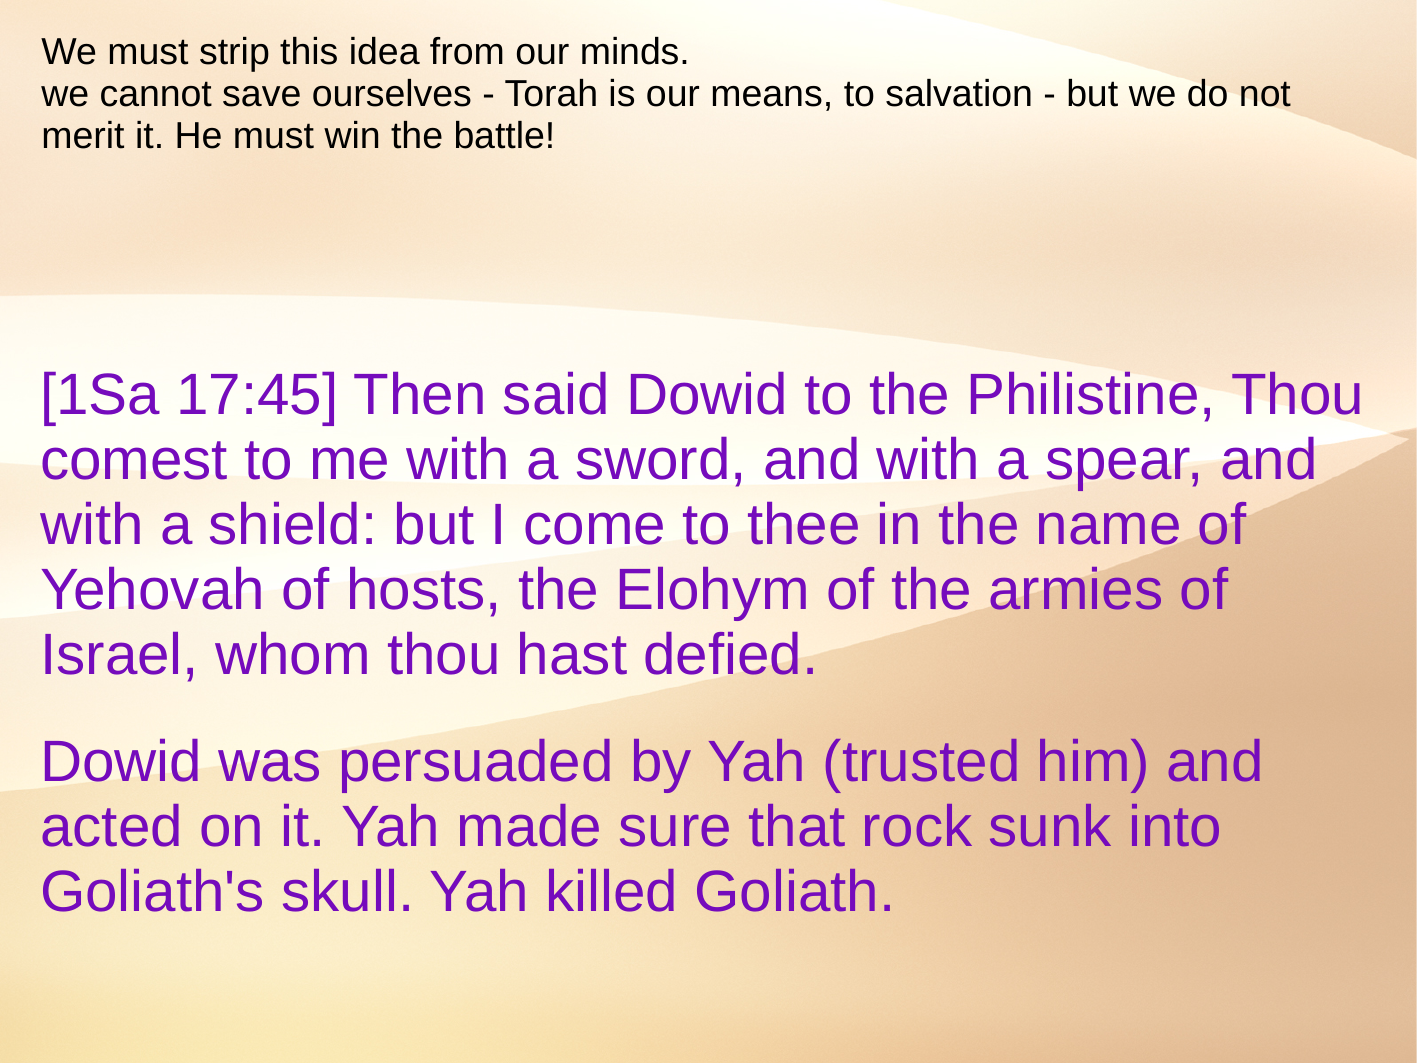

We must strip this idea from our minds.
we cannot save ourselves - Torah is our means, to salvation - but we do not merit it. He must win the battle!
[1Sa 17:45] Then said Dowid to the Philistine, Thou comest to me with a sword, and with a spear, and with a shield: but I come to thee in the name of Yehovah of hosts, the Elohym of the armies of Israel, whom thou hast defied.
Dowid was persuaded by Yah (trusted him) and acted on it. Yah made sure that rock sunk into Goliath's skull. Yah killed Goliath.